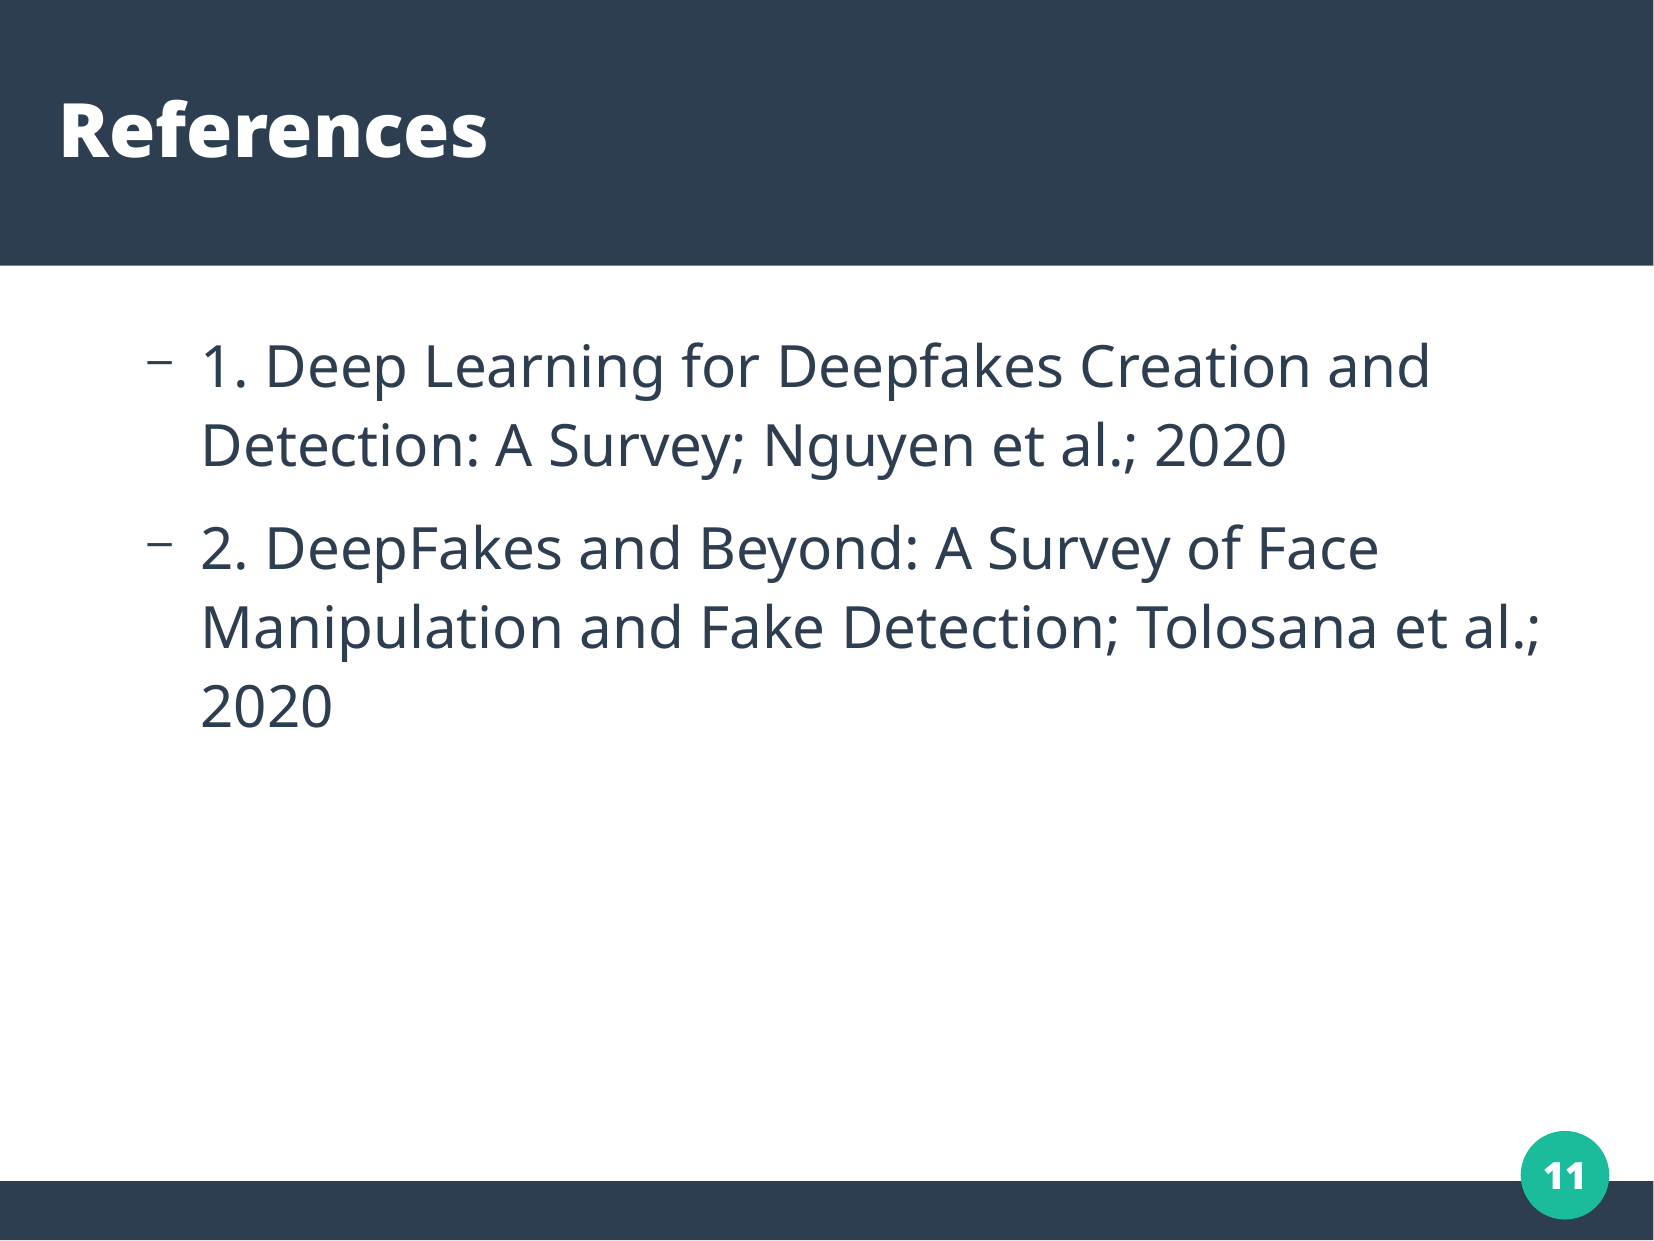

# References
1. Deep Learning for Deepfakes Creation and Detection: A Survey; Nguyen et al.; 2020
2. DeepFakes and Beyond: A Survey of Face Manipulation and Fake Detection; Tolosana et al.; 2020
11